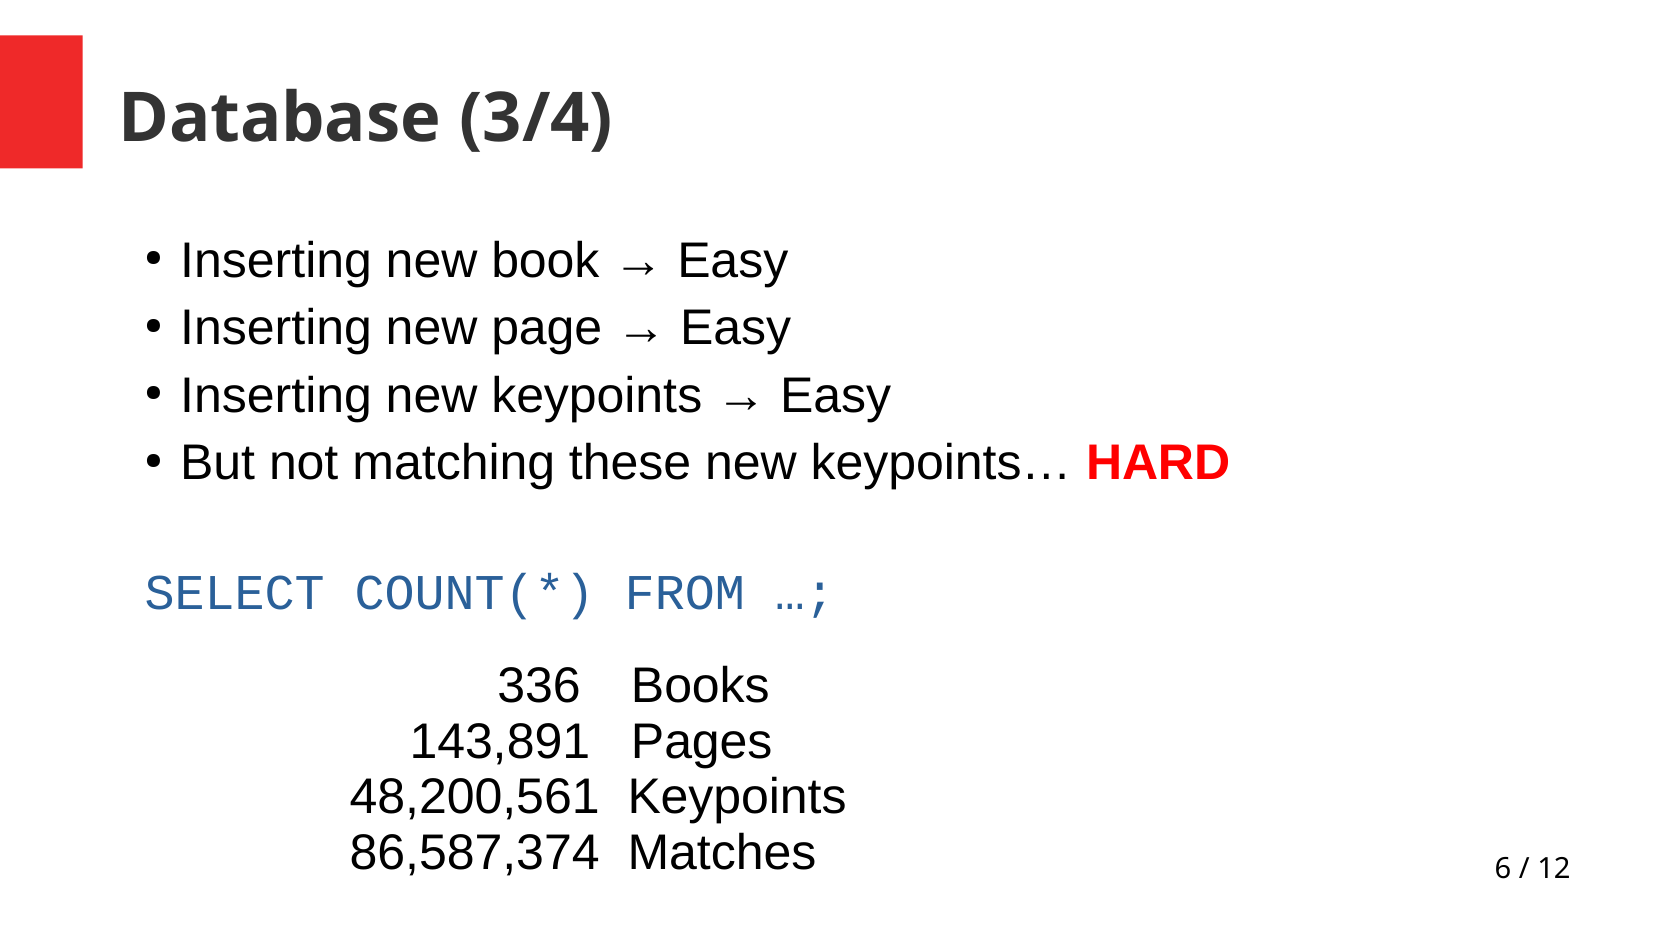

# Database (3/4)
Inserting new book → Easy
Inserting new page → Easy
Inserting new keypoints → Easy
But not matching these new keypoints… HARD
SELECT COUNT(*) FROM …;
		 336	 Books
	 143,891 	 Pages
 48,200,561 Keypoints
 86,587,374 Matches
6